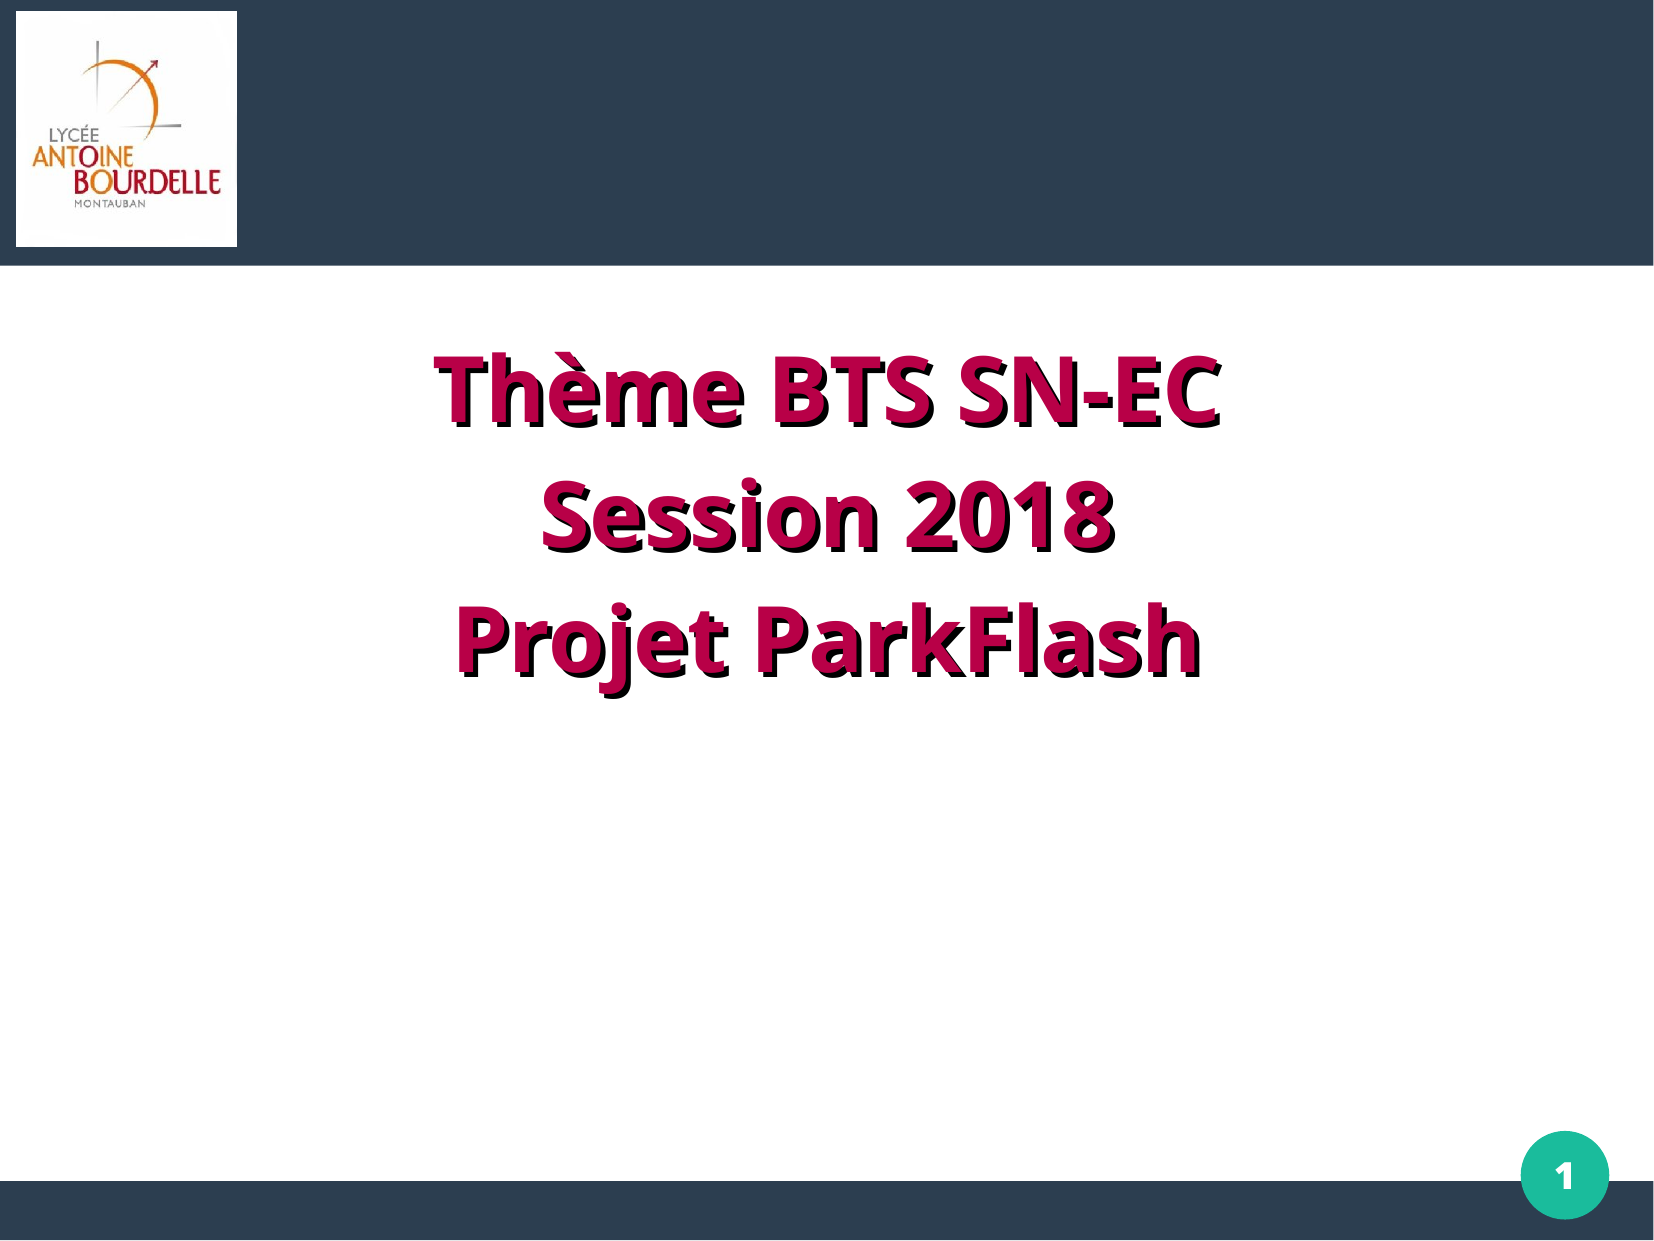

# Thème BTS SN-EC Session 2018 Projet ParkFlash
1